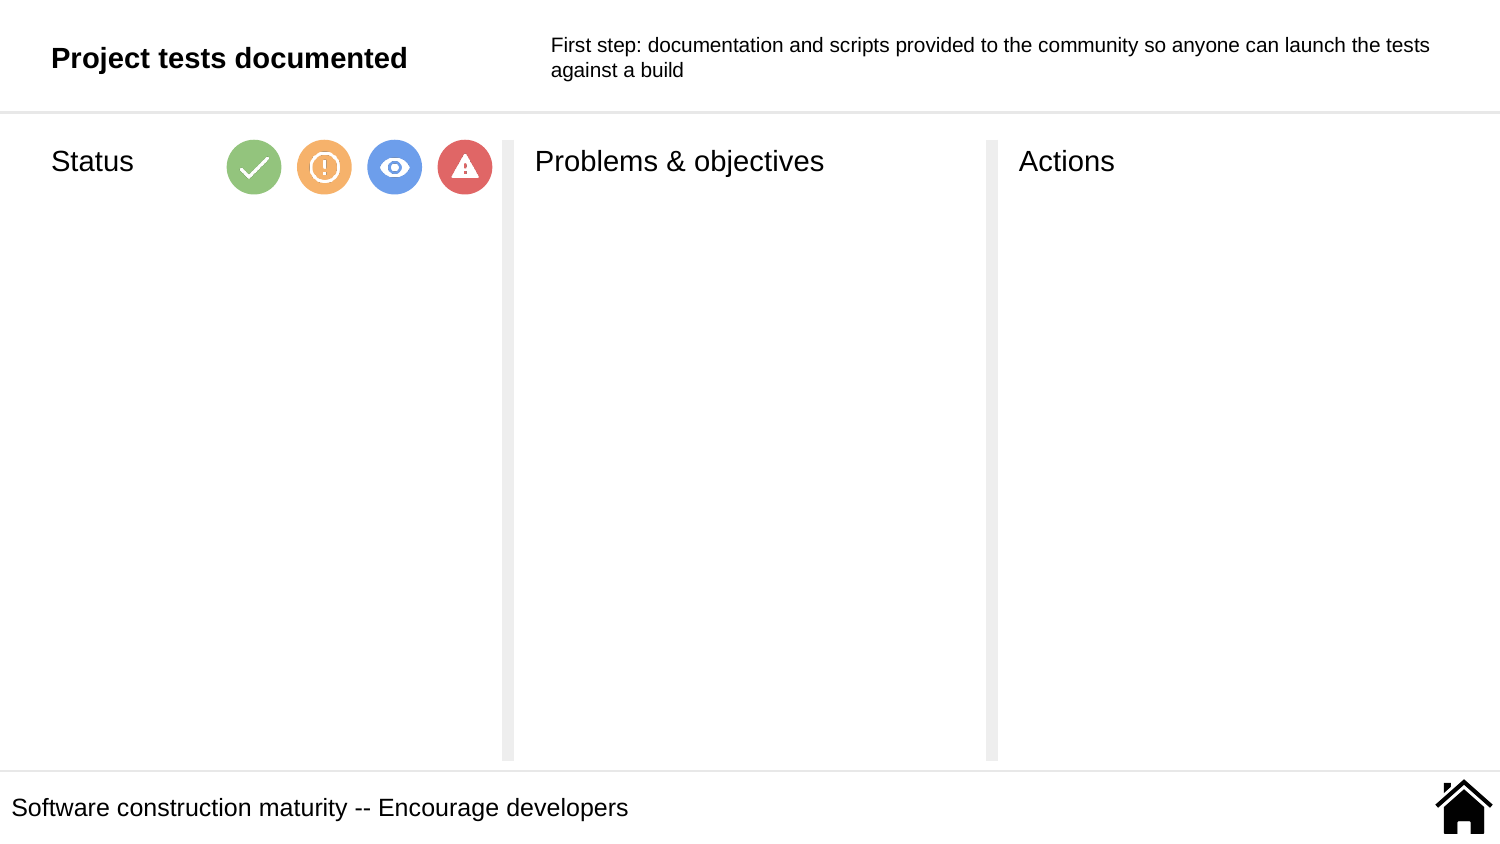

Project tests documented
First step: documentation and scripts provided to the community so anyone can launch the tests against a build
# Status
Problems & objectives
Actions
Software construction maturity -- Encourage developers